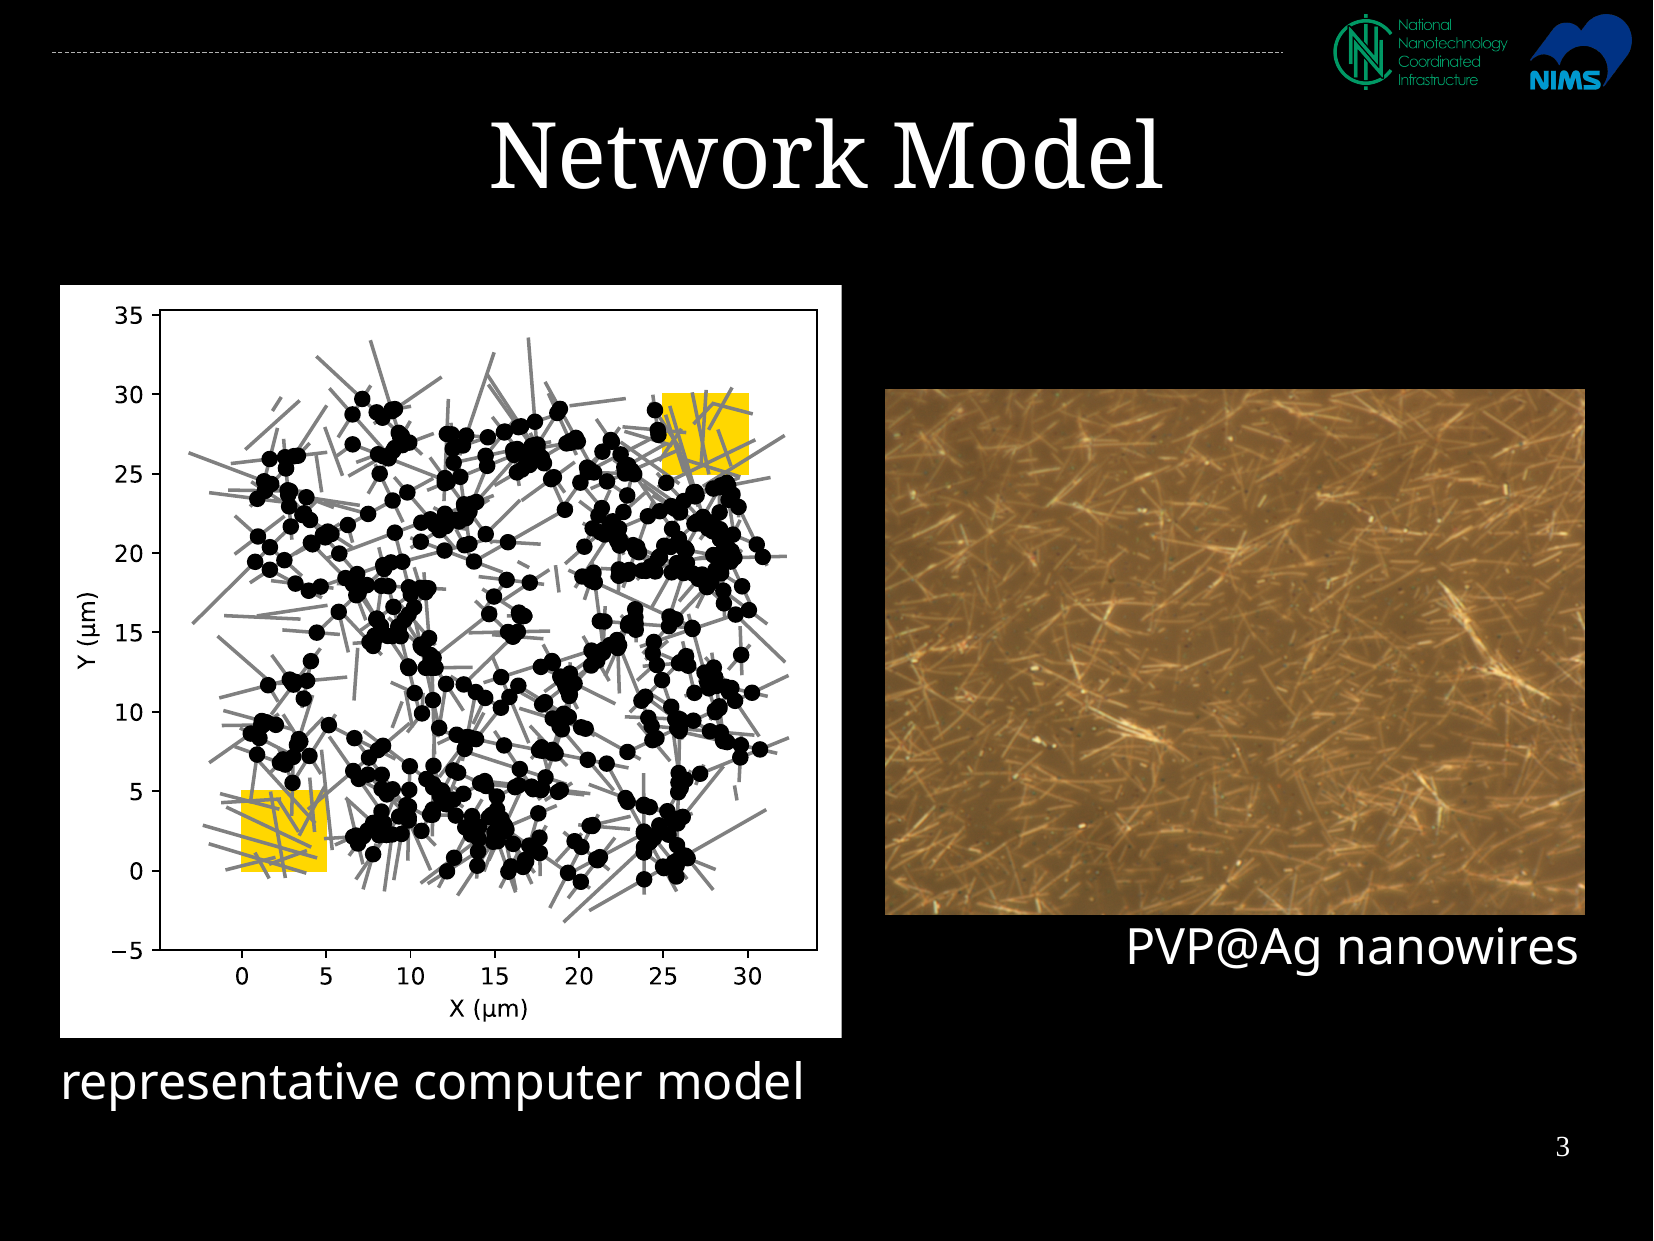

# Network Model
PVP@Ag nanowires
representative computer model
3